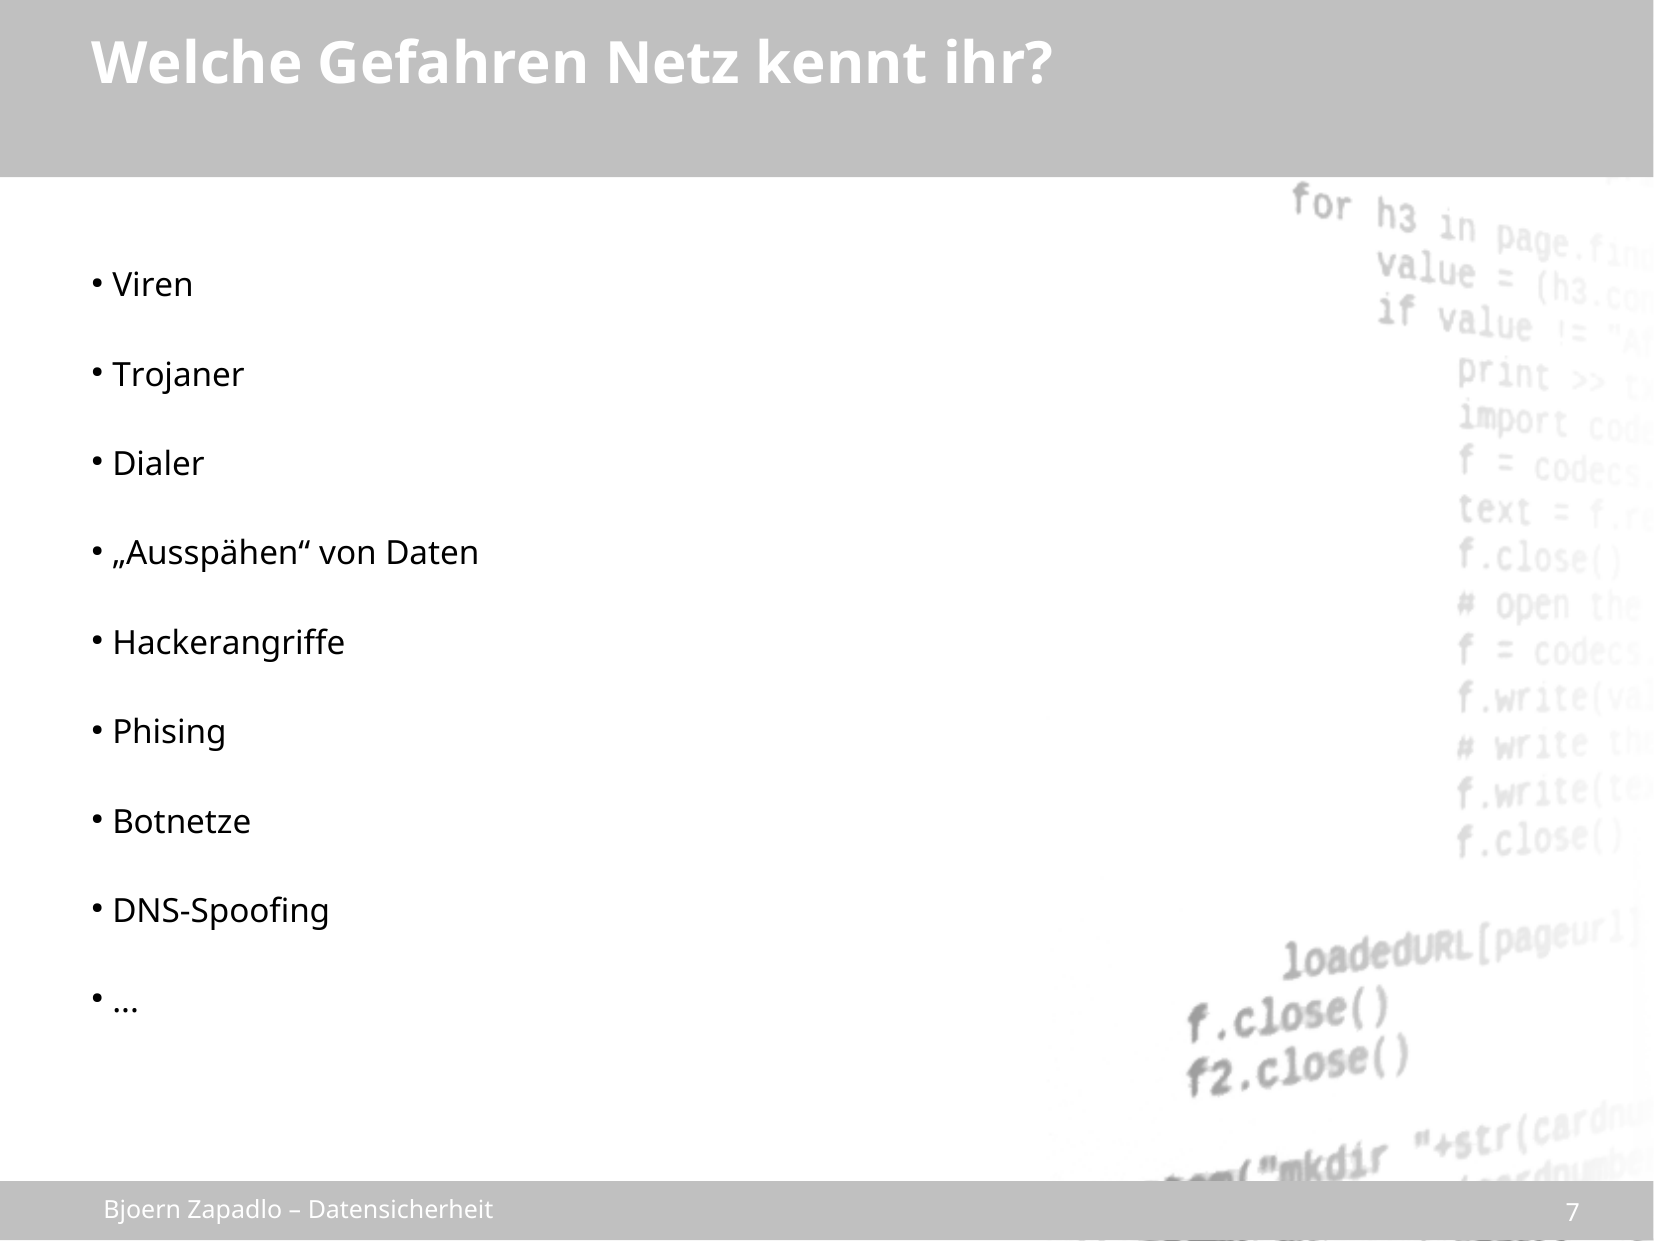

Welche Gefahren Netz kennt ihr?
 Viren
 Trojaner
 Dialer
 „Ausspähen“ von Daten
 Hackerangriffe
 Phising
 Botnetze
 DNS-Spoofing
 ...